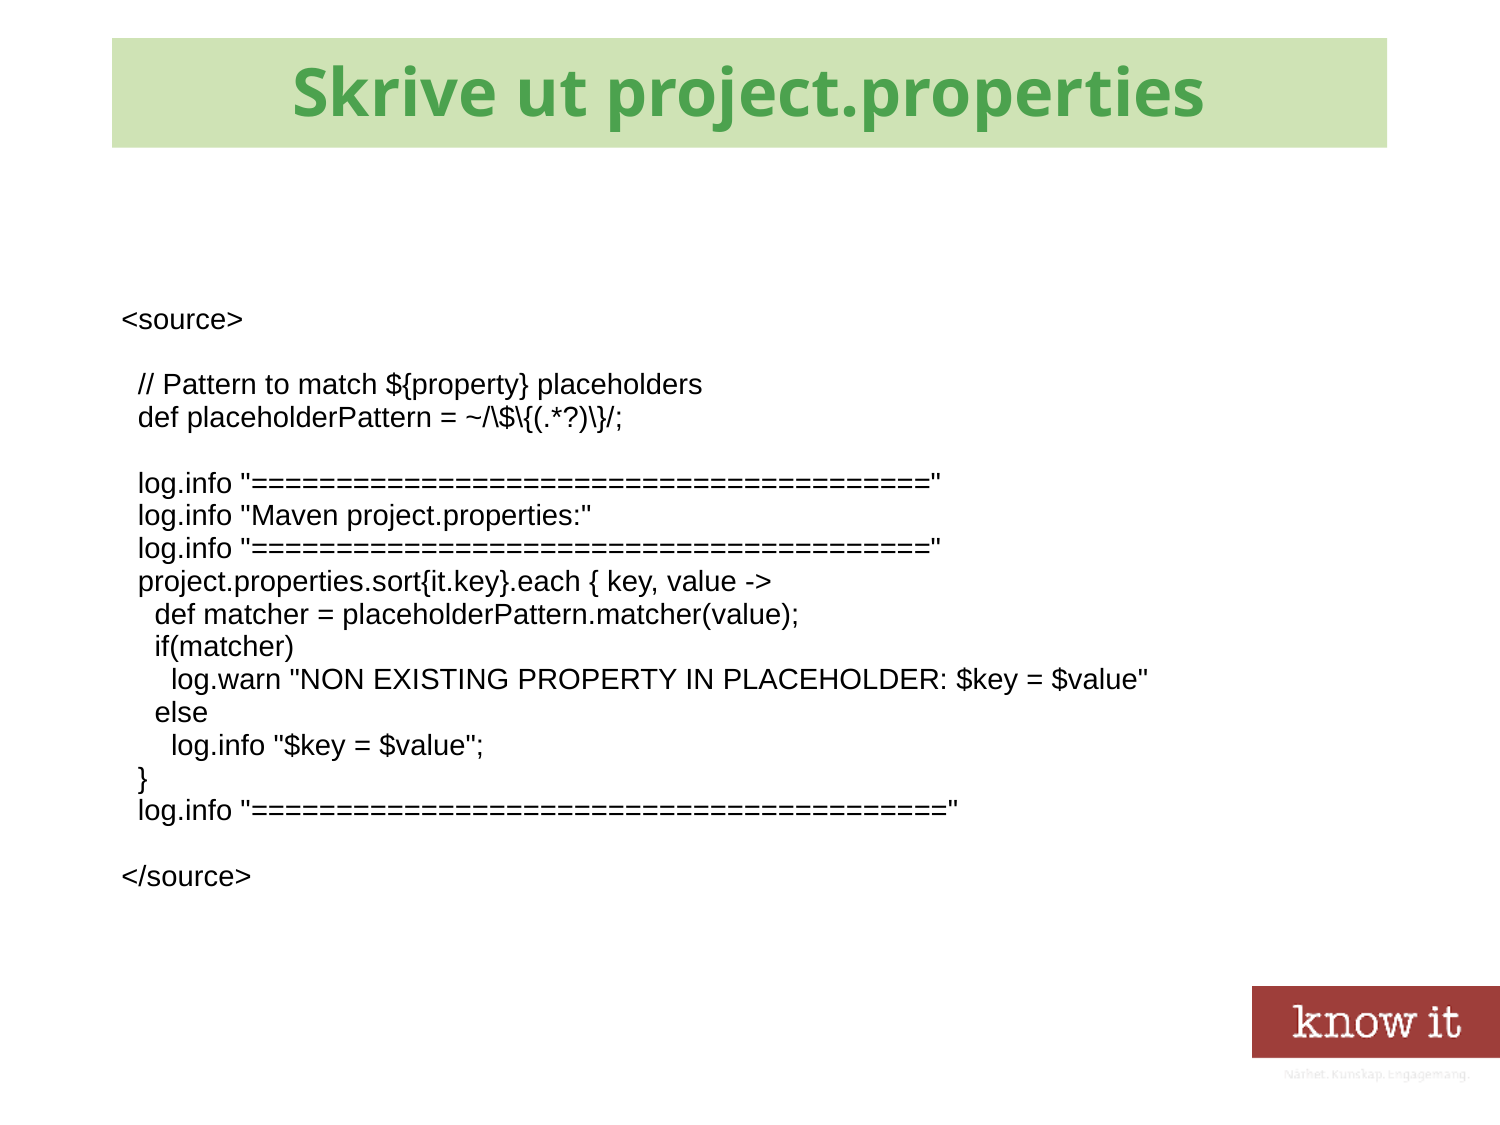

Skrive ut project.properties
<source>
 // Pattern to match ${property} placeholders
 def placeholderPattern = ~/\$\{(.*?)\}/;
 log.info "========================================"
 log.info "Maven project.properties:"
 log.info "========================================"
 project.properties.sort{it.key}.each { key, value ->
 def matcher = placeholderPattern.matcher(value);
 if(matcher)
 log.warn "NON EXISTING PROPERTY IN PLACEHOLDER: $key = $value"
 else
 log.info "$key = $value";
 }
 log.info "========================================="
</source>